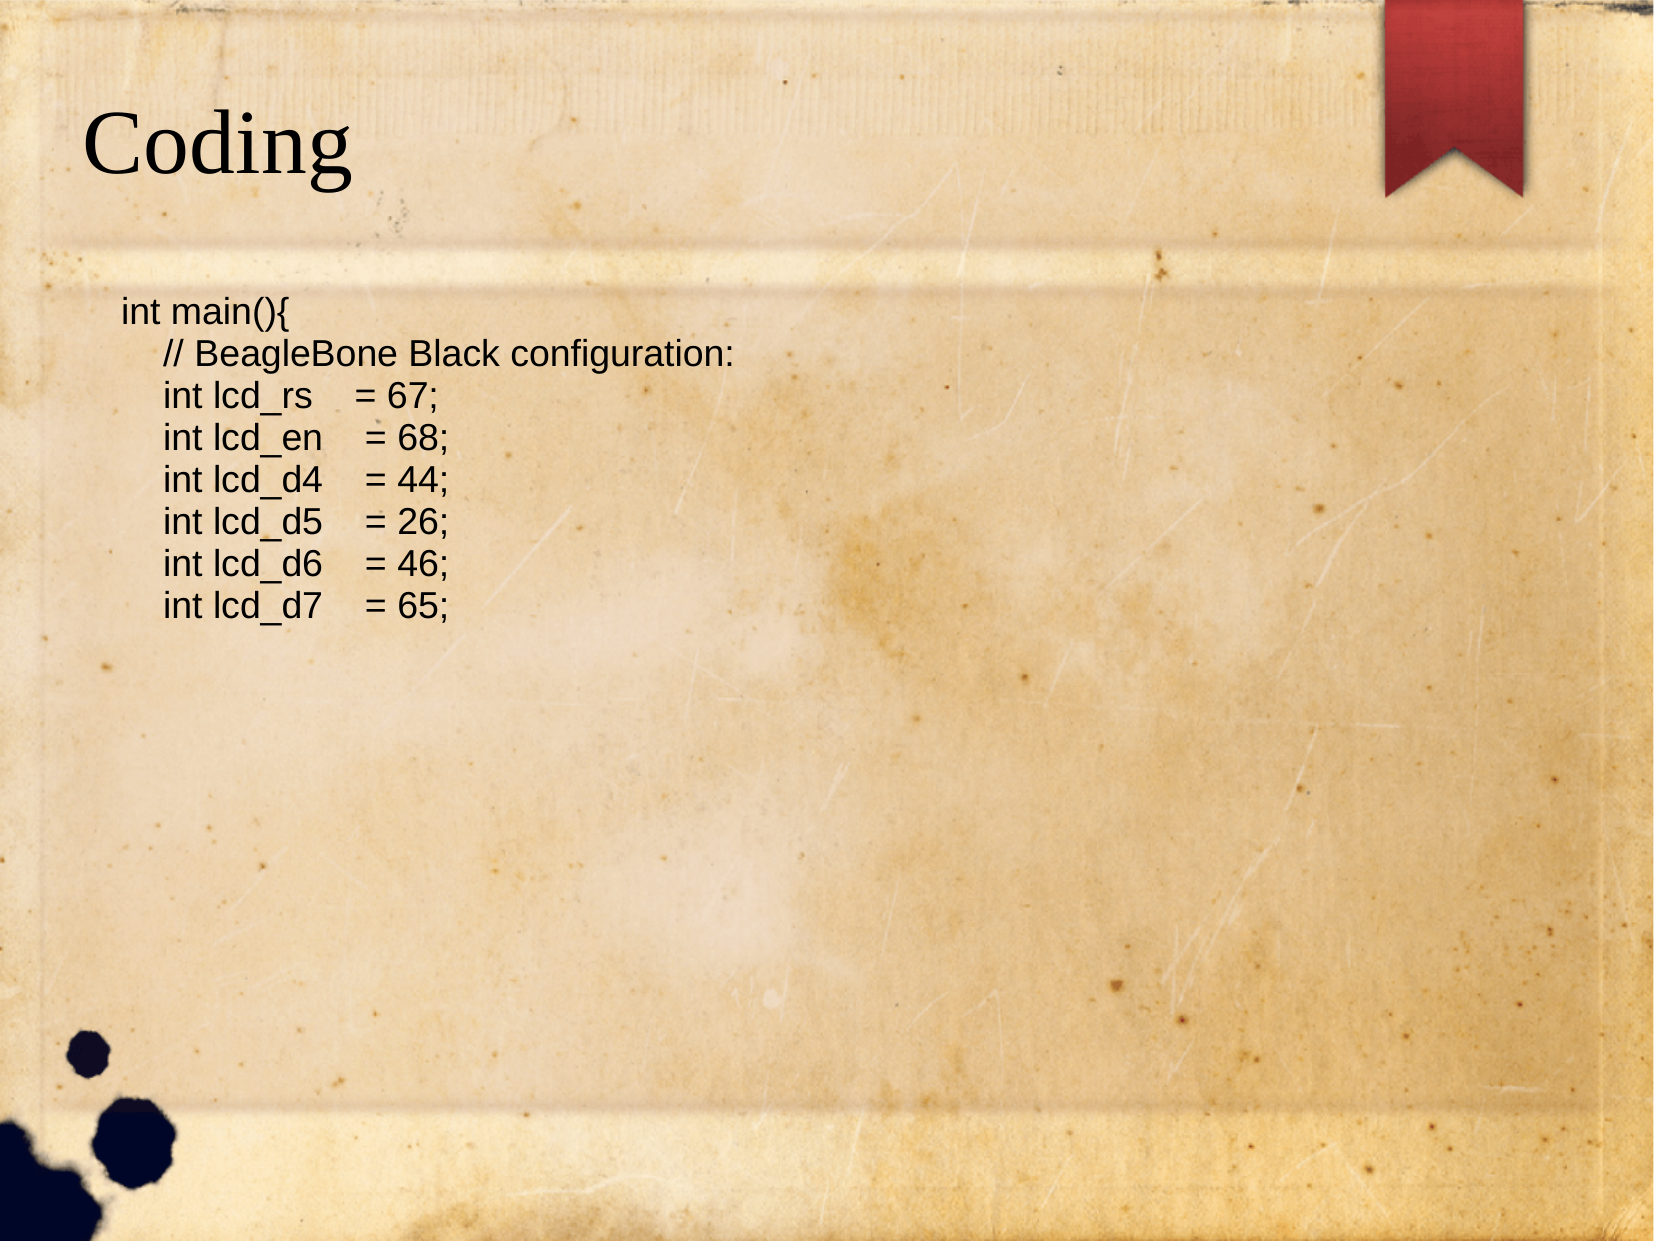

# Coding
int main(){
 // BeagleBone Black configuration:
 int lcd_rs = 67;
 int lcd_en = 68;
 int lcd_d4 = 44;
 int lcd_d5 = 26;
 int lcd_d6 = 46;
 int lcd_d7 = 65;